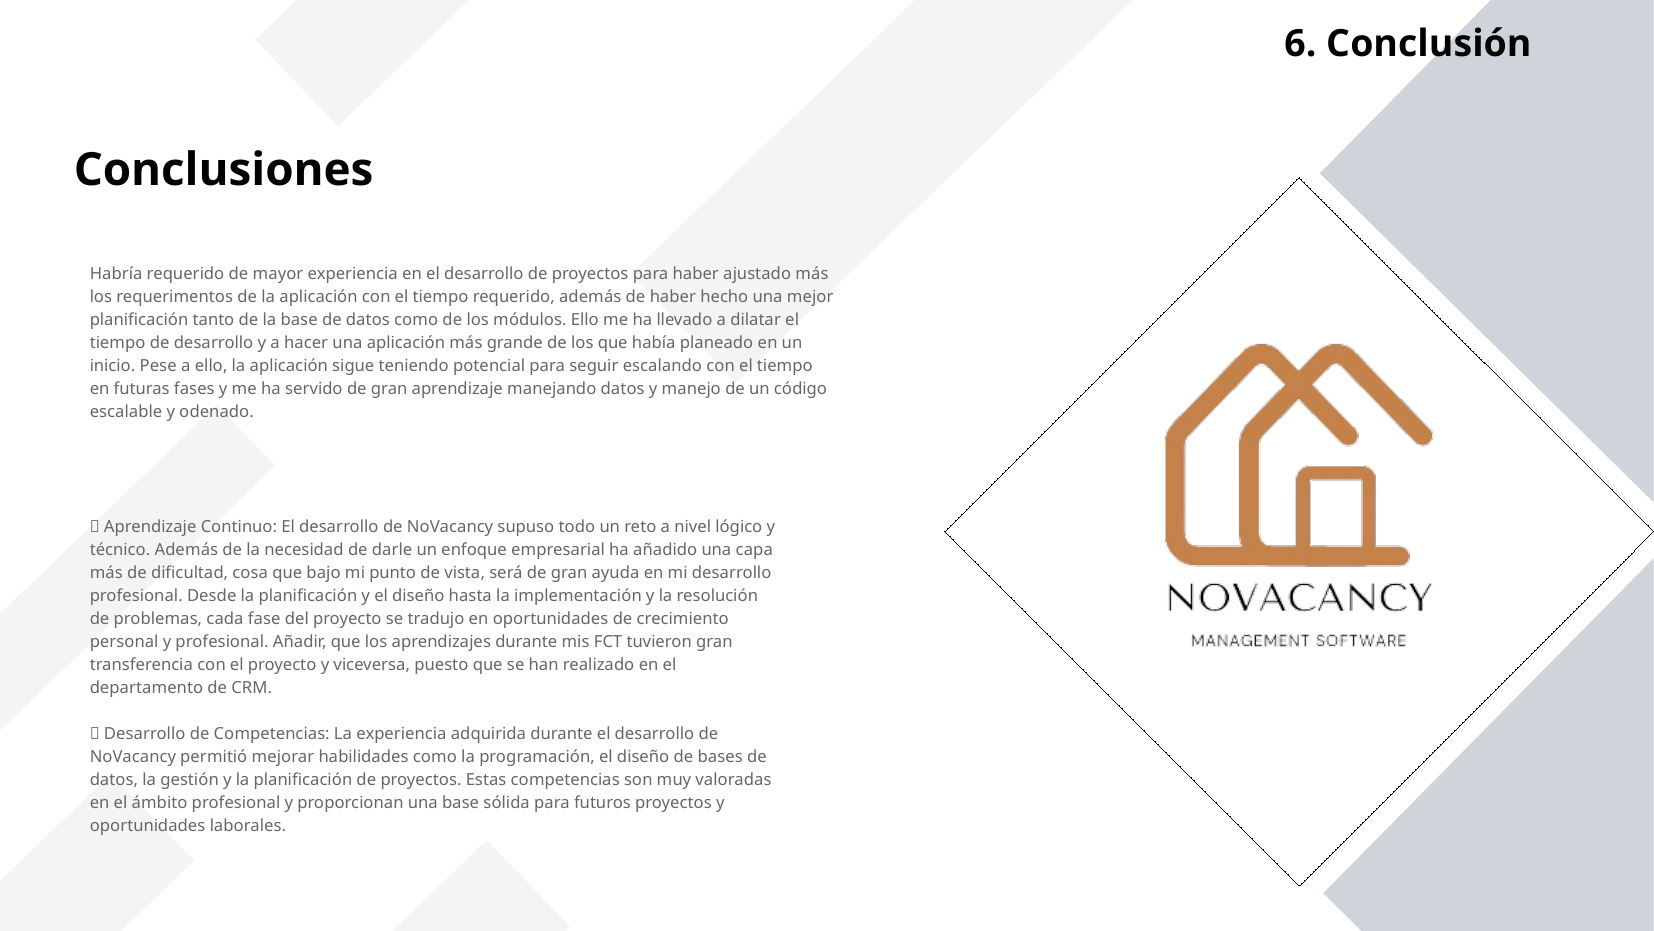

6. Conclusión
Conclusiones
Habría requerido de mayor experiencia en el desarrollo de proyectos para haber ajustado más
los requerimentos de la aplicación con el tiempo requerido, además de haber hecho una mejor
planificación tanto de la base de datos como de los módulos. Ello me ha llevado a dilatar el
tiempo de desarrollo y a hacer una aplicación más grande de los que había planeado en un
inicio. Pese a ello, la aplicación sigue teniendo potencial para seguir escalando con el tiempo
en futuras fases y me ha servido de gran aprendizaje manejando datos y manejo de un código
escalable y odenado.
 Aprendizaje Continuo: El desarrollo de NoVacancy supuso todo un reto a nivel lógico y
técnico. Además de la necesidad de darle un enfoque empresarial ha añadido una capa
más de dificultad, cosa que bajo mi punto de vista, será de gran ayuda en mi desarrollo
profesional. Desde la planificación y el diseño hasta la implementación y la resolución
de problemas, cada fase del proyecto se tradujo en oportunidades de crecimiento
personal y profesional. Añadir, que los aprendizajes durante mis FCT tuvieron gran
transferencia con el proyecto y viceversa, puesto que se han realizado en el
departamento de CRM.
 Desarrollo de Competencias: La experiencia adquirida durante el desarrollo de
NoVacancy permitió mejorar habilidades como la programación, el diseño de bases de
datos, la gestión y la planificación de proyectos. Estas competencias son muy valoradas
en el ámbito profesional y proporcionan una base sólida para futuros proyectos y
oportunidades laborales.